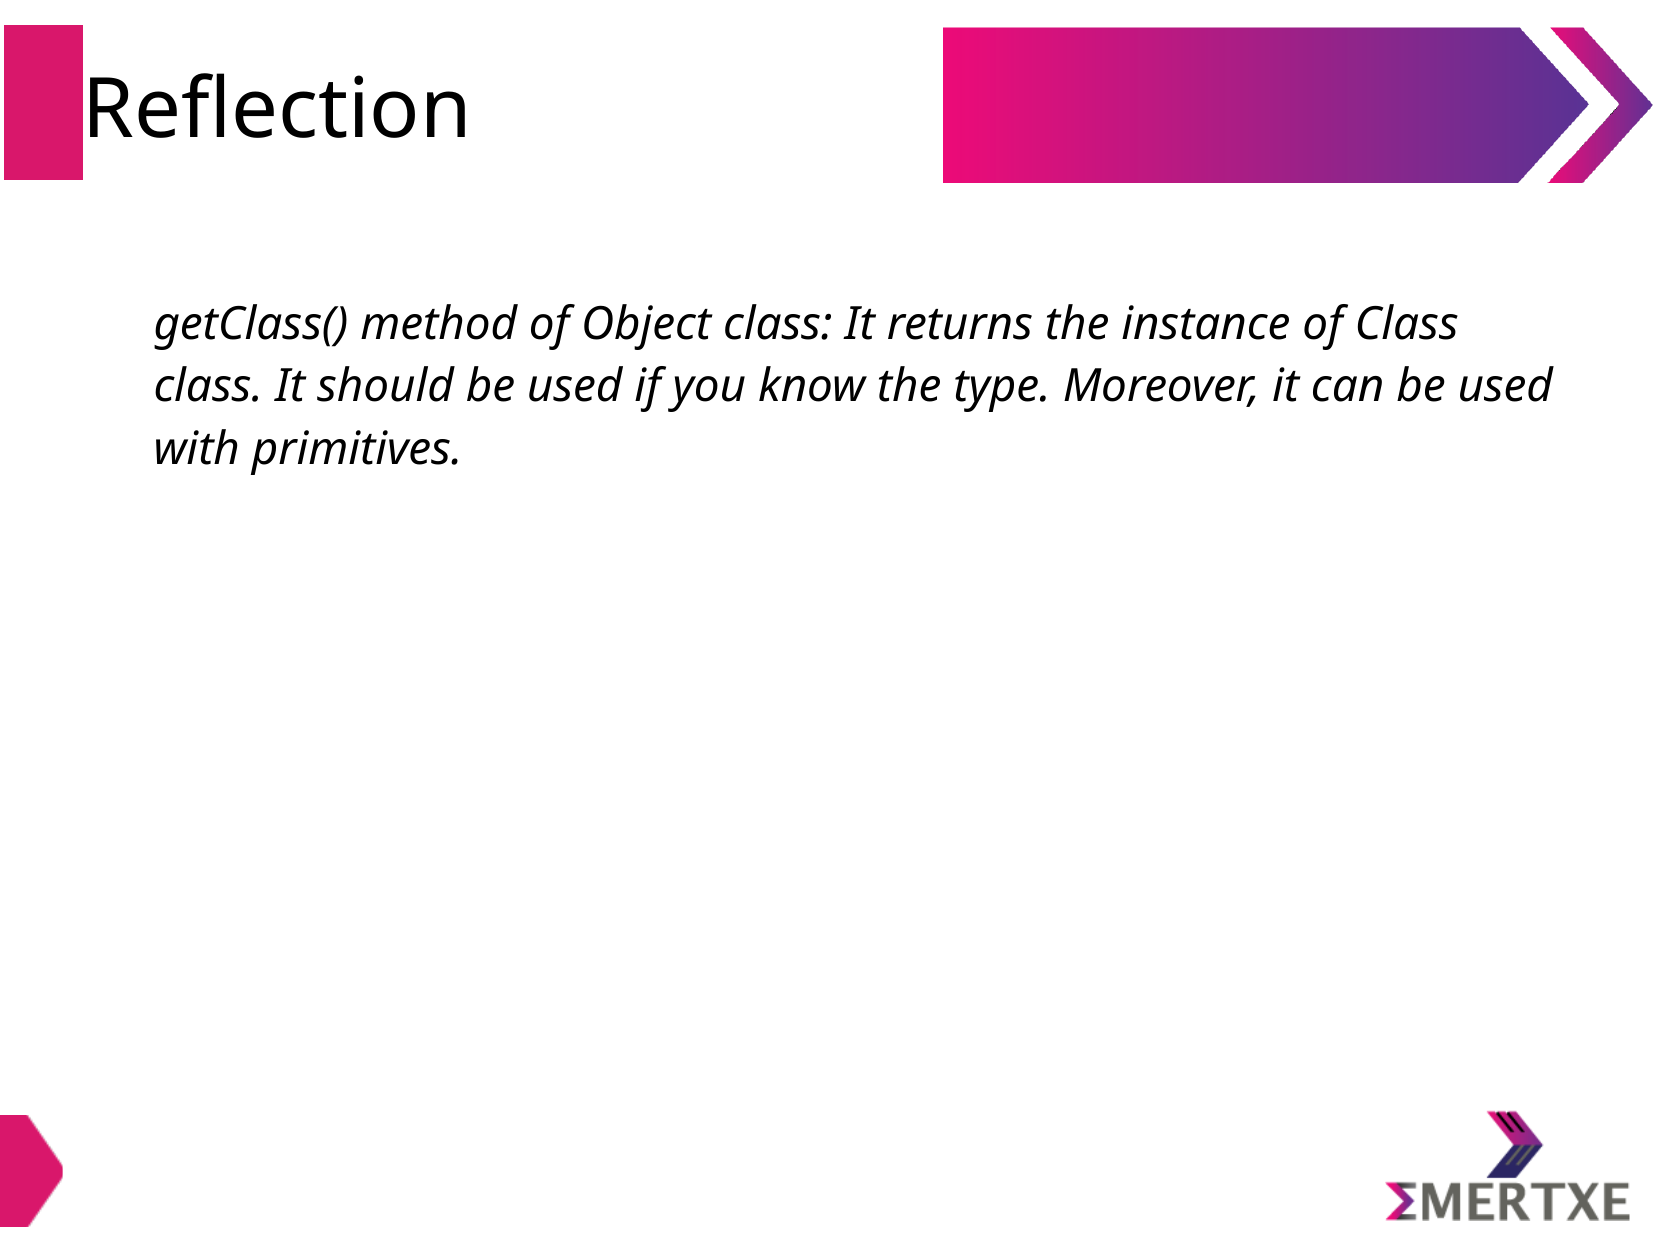

# Reflection
getClass() method of Object class: It returns the instance of Class class. It should be used if you know the type. Moreover, it can be used with primitives.